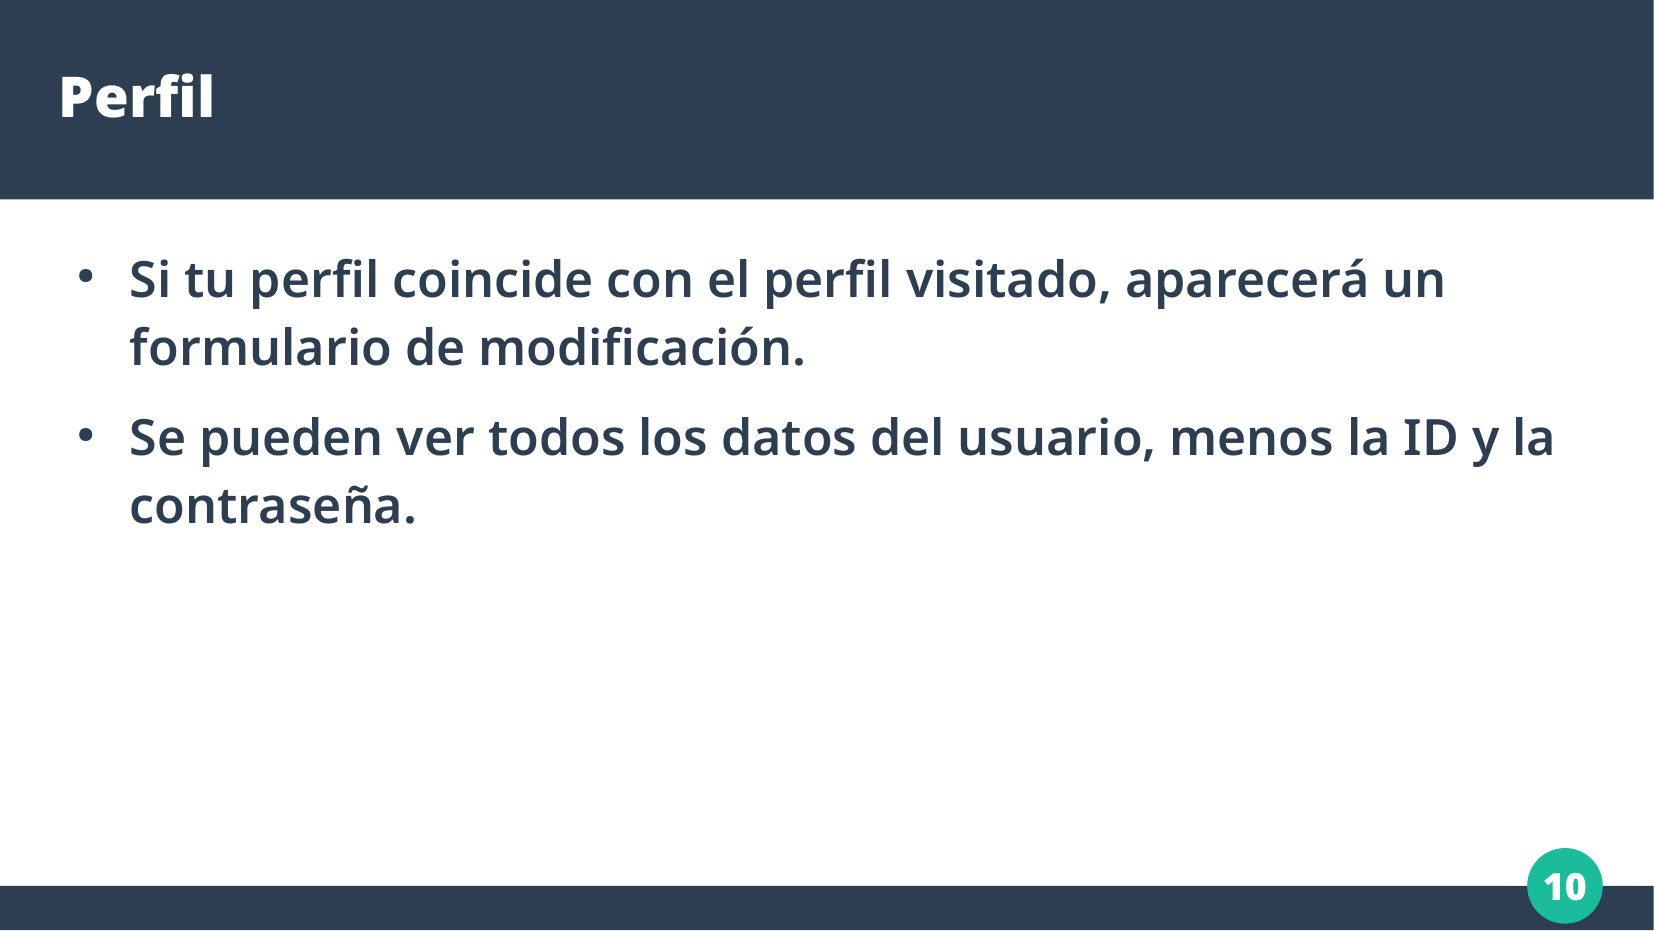

# Perfil
Si tu perfil coincide con el perfil visitado, aparecerá un formulario de modificación.
Se pueden ver todos los datos del usuario, menos la ID y la contraseña.